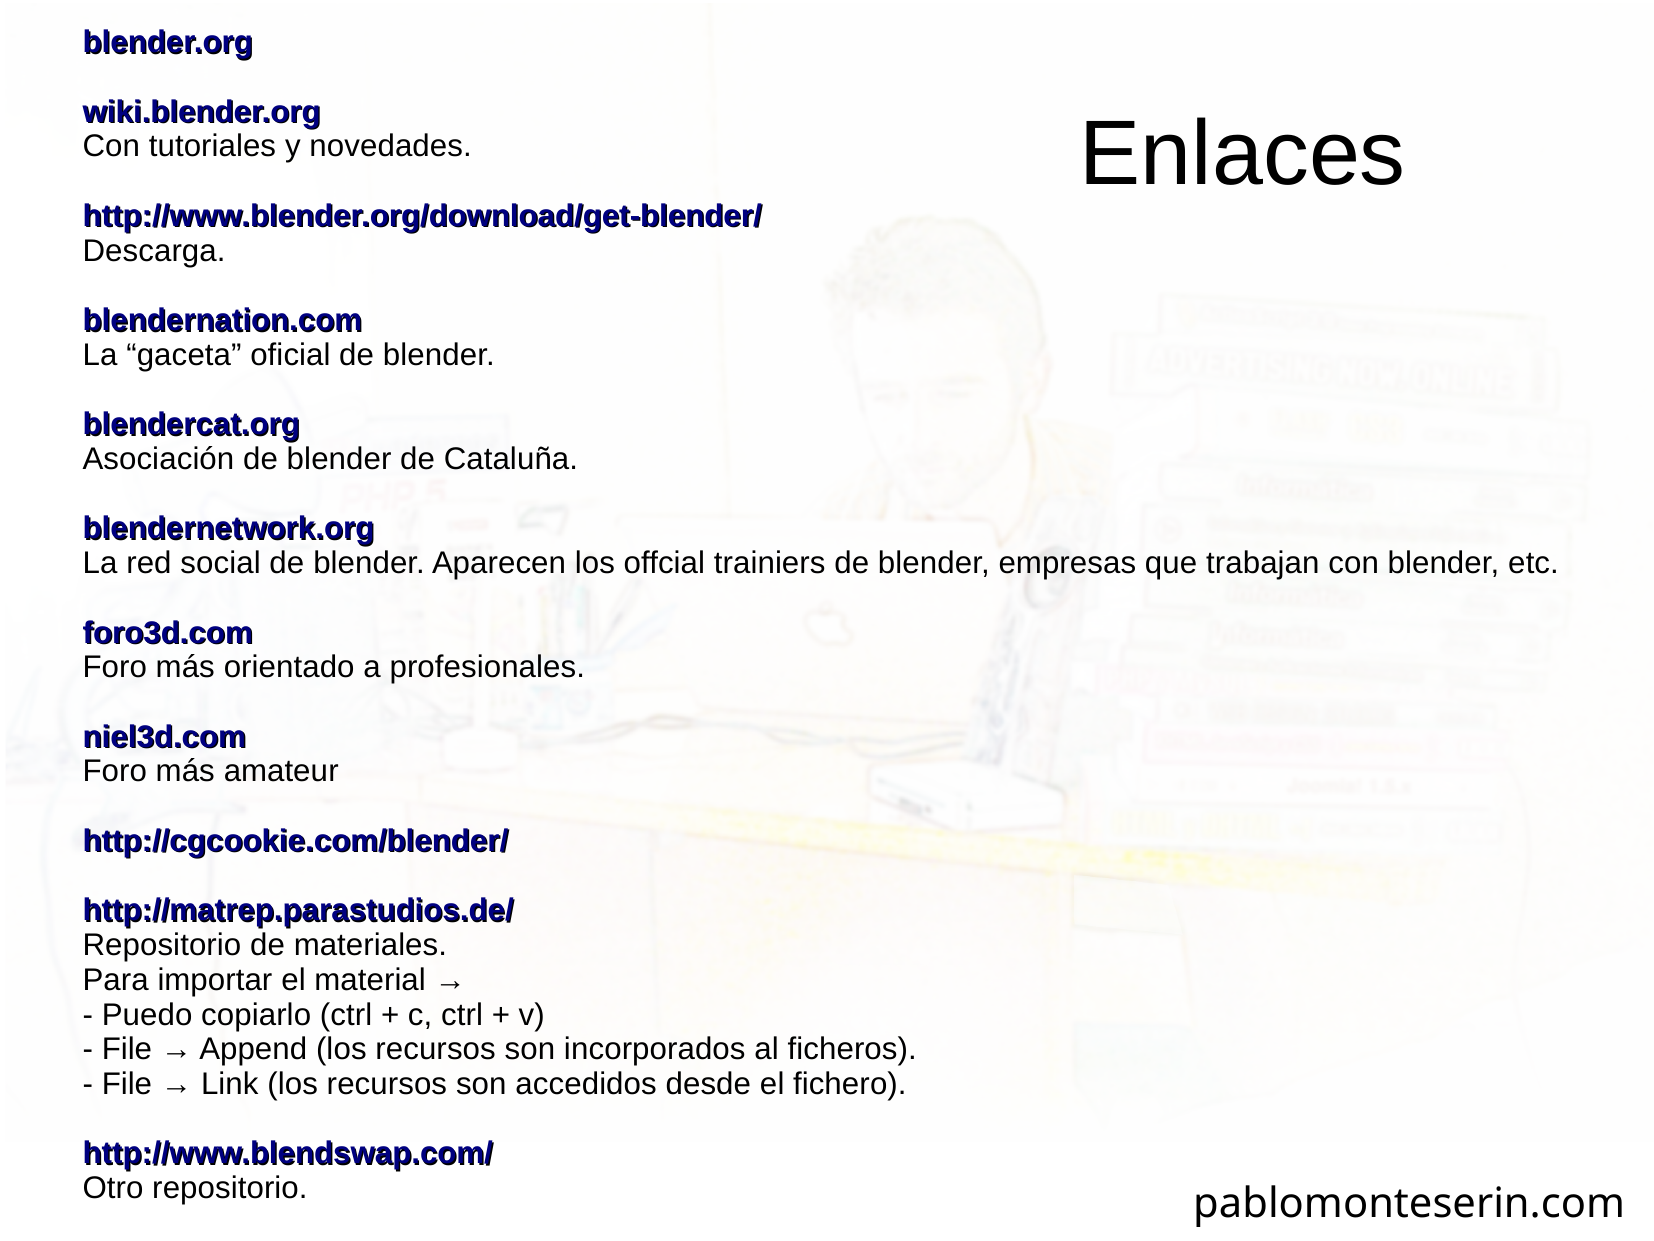

blender.org
wiki.blender.org
Con tutoriales y novedades.
http://www.blender.org/download/get-blender/
Descarga.
blendernation.com
La “gaceta” oficial de blender.
blendercat.org
Asociación de blender de Cataluña.
blendernetwork.org
La red social de blender. Aparecen los offcial trainiers de blender, empresas que trabajan con blender, etc.
foro3d.com
Foro más orientado a profesionales.
niel3d.com
Foro más amateur
http://cgcookie.com/blender/
http://matrep.parastudios.de/
Repositorio de materiales.
Para importar el material →
- Puedo copiarlo (ctrl + c, ctrl + v)
- File → Append (los recursos son incorporados al ficheros).
- File → Link (los recursos son accedidos desde el fichero).
http://www.blendswap.com/
Otro repositorio.
# Enlaces